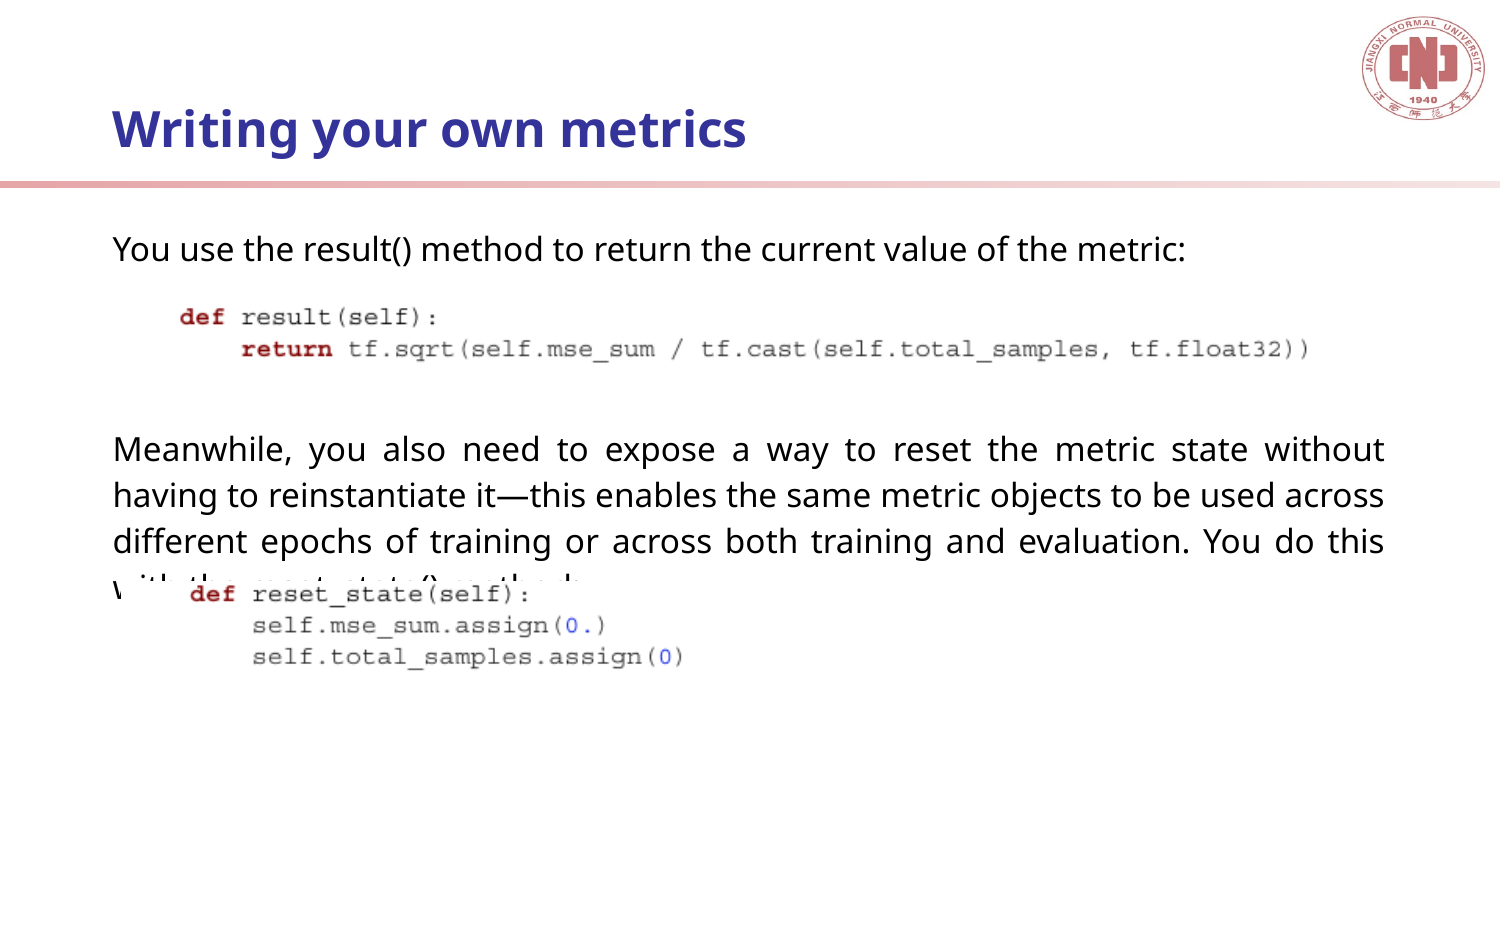

# Writing your own metrics
You use the result() method to return the current value of the metric:
Meanwhile, you also need to expose a way to reset the metric state without having to reinstantiate it—this enables the same metric objects to be used across different epochs of training or across both training and evaluation. You do this with the reset_state() method: